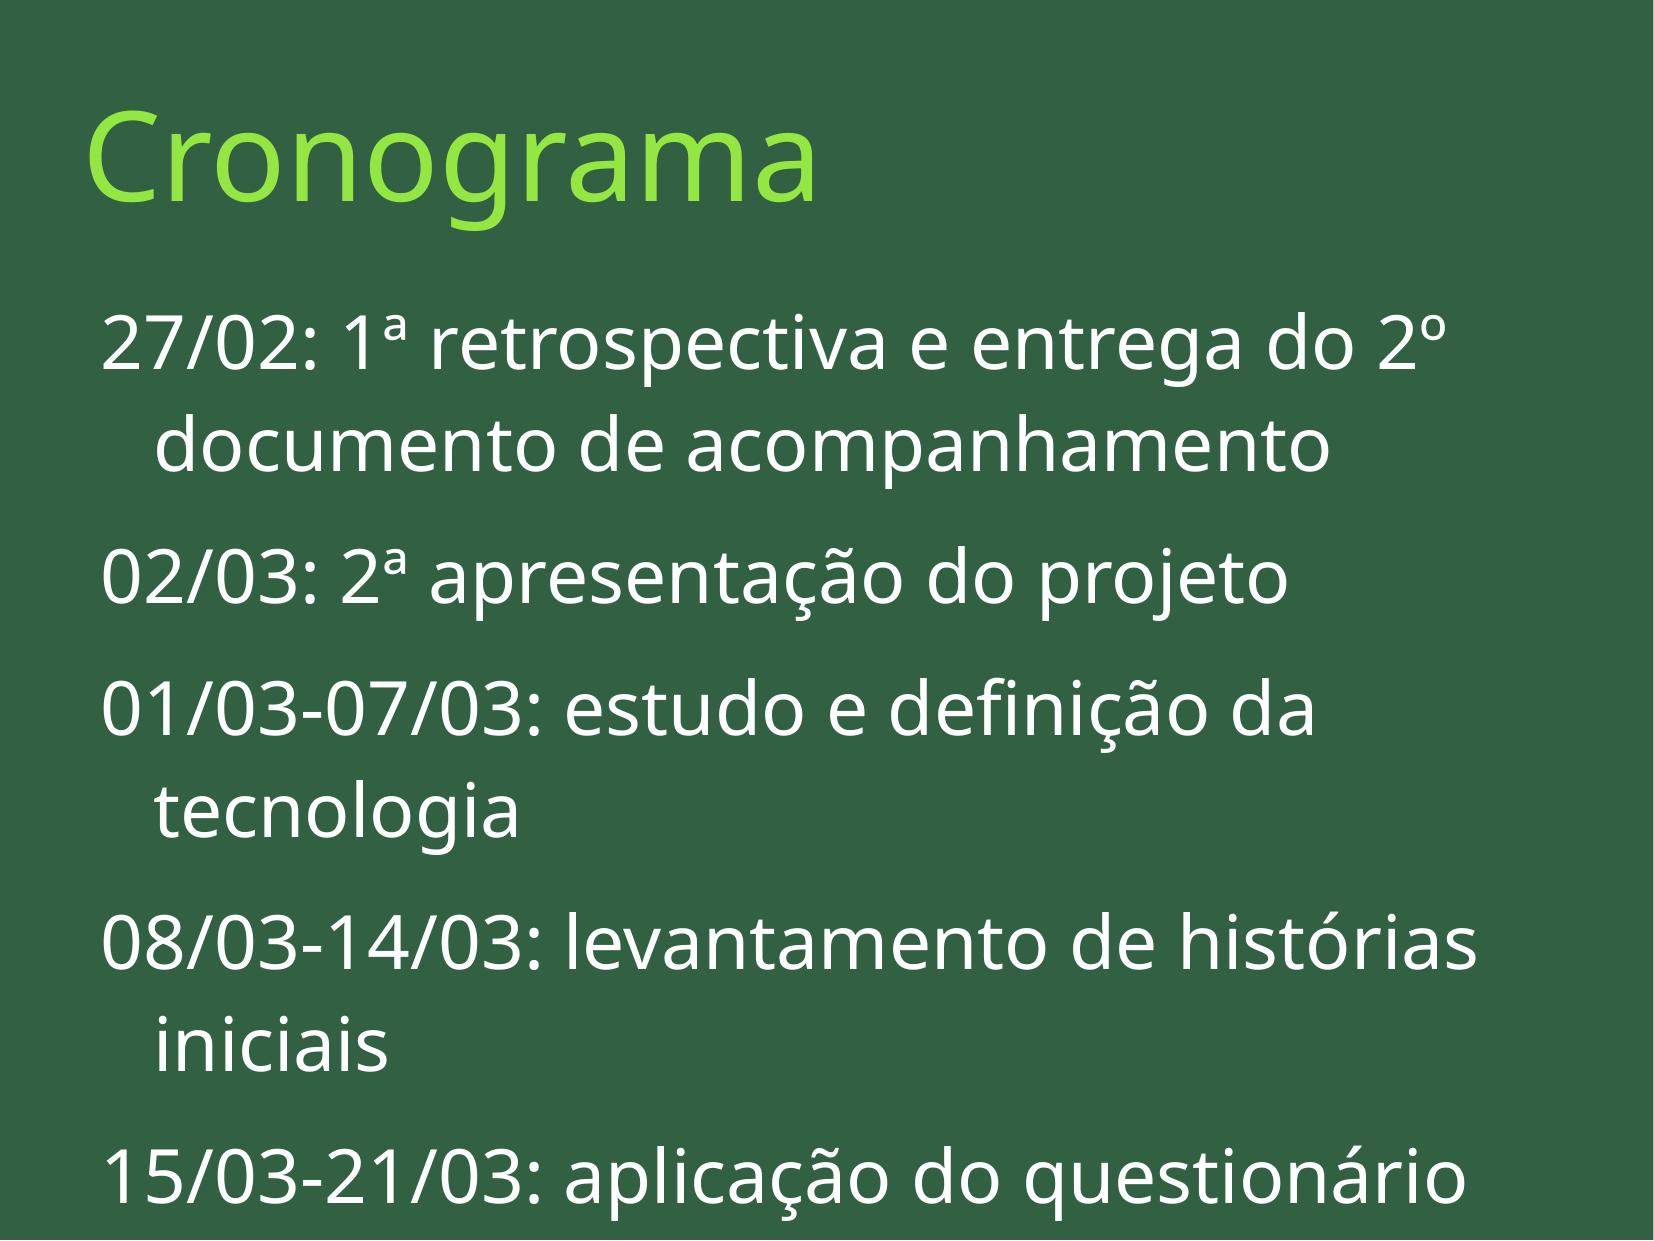

# Cronograma
27/02: 1ª retrospectiva e entrega do 2º documento de acompanhamento
02/03: 2ª apresentação do projeto
01/03-07/03: estudo e definição da tecnologia
08/03-14/03: levantamento de histórias iniciais
15/03-21/03: aplicação do questionário de levantamento de perfil
20/03: 2ª retrospectiva e entrega do 2º documento de acompanhamento